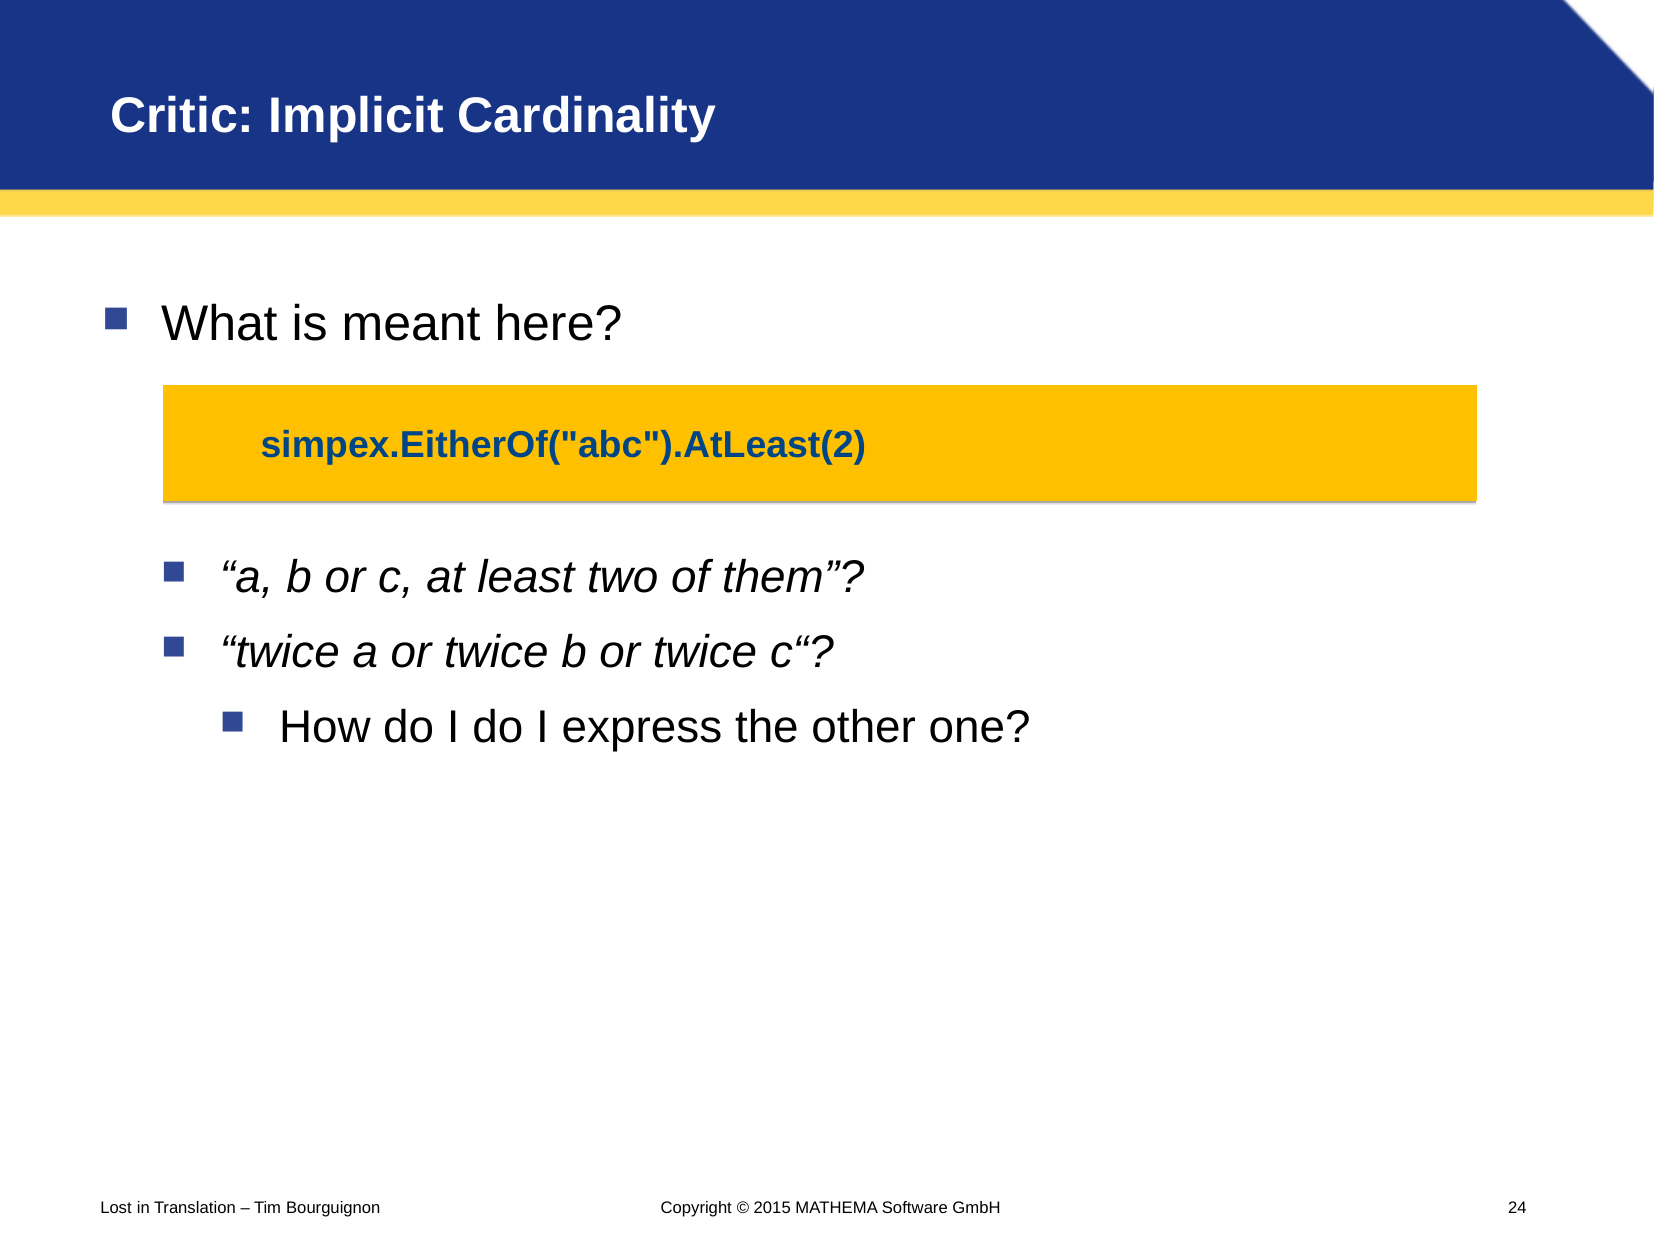

# Critic: Implicit Cardinality
What is meant here?
“a, b or c, at least two of them”?
“twice a or twice b or twice c“?
How do I do I express the other one?
simpex.EitherOf("abc").AtLeast(2)